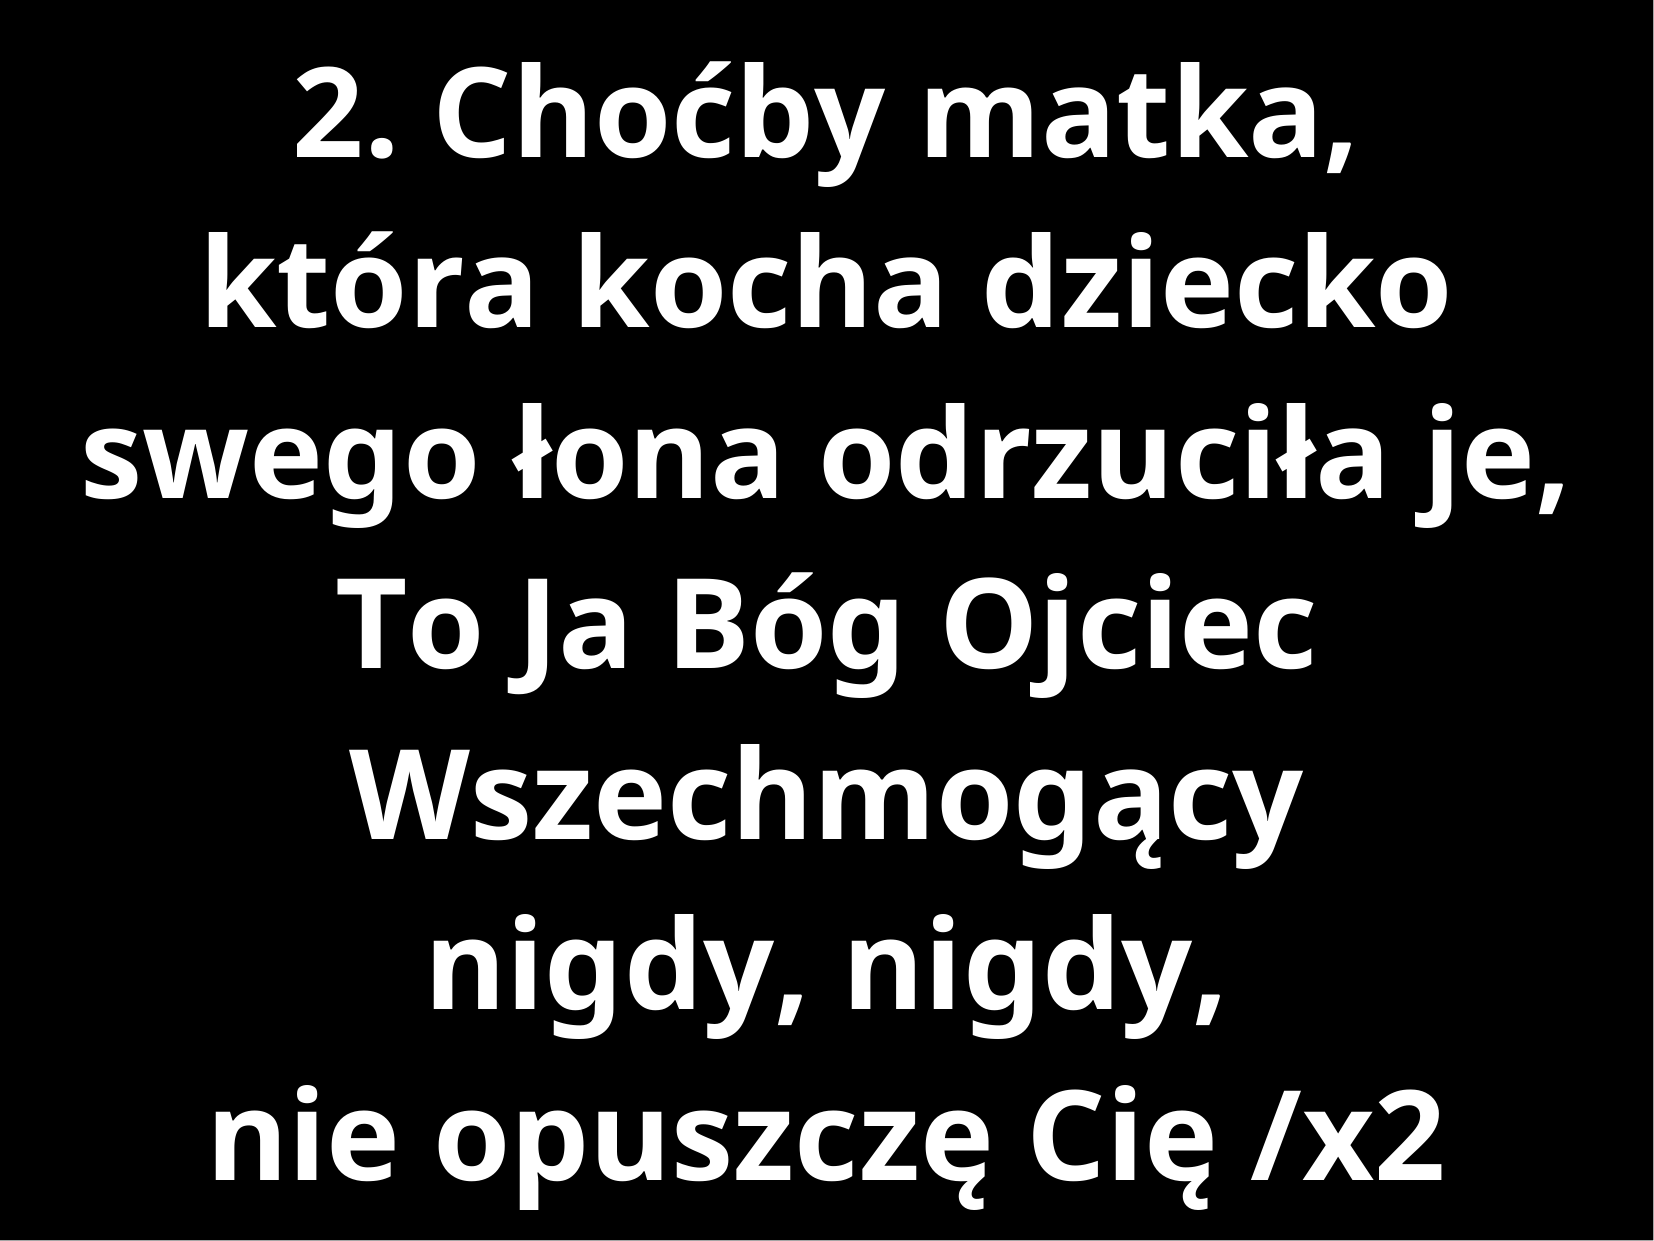

# 2. Choćby matka, która kocha dziecko swego łona odrzuciła je, To Ja Bóg Ojciec Wszechmogący nigdy, nigdy, nie opuszczę Cię /x2